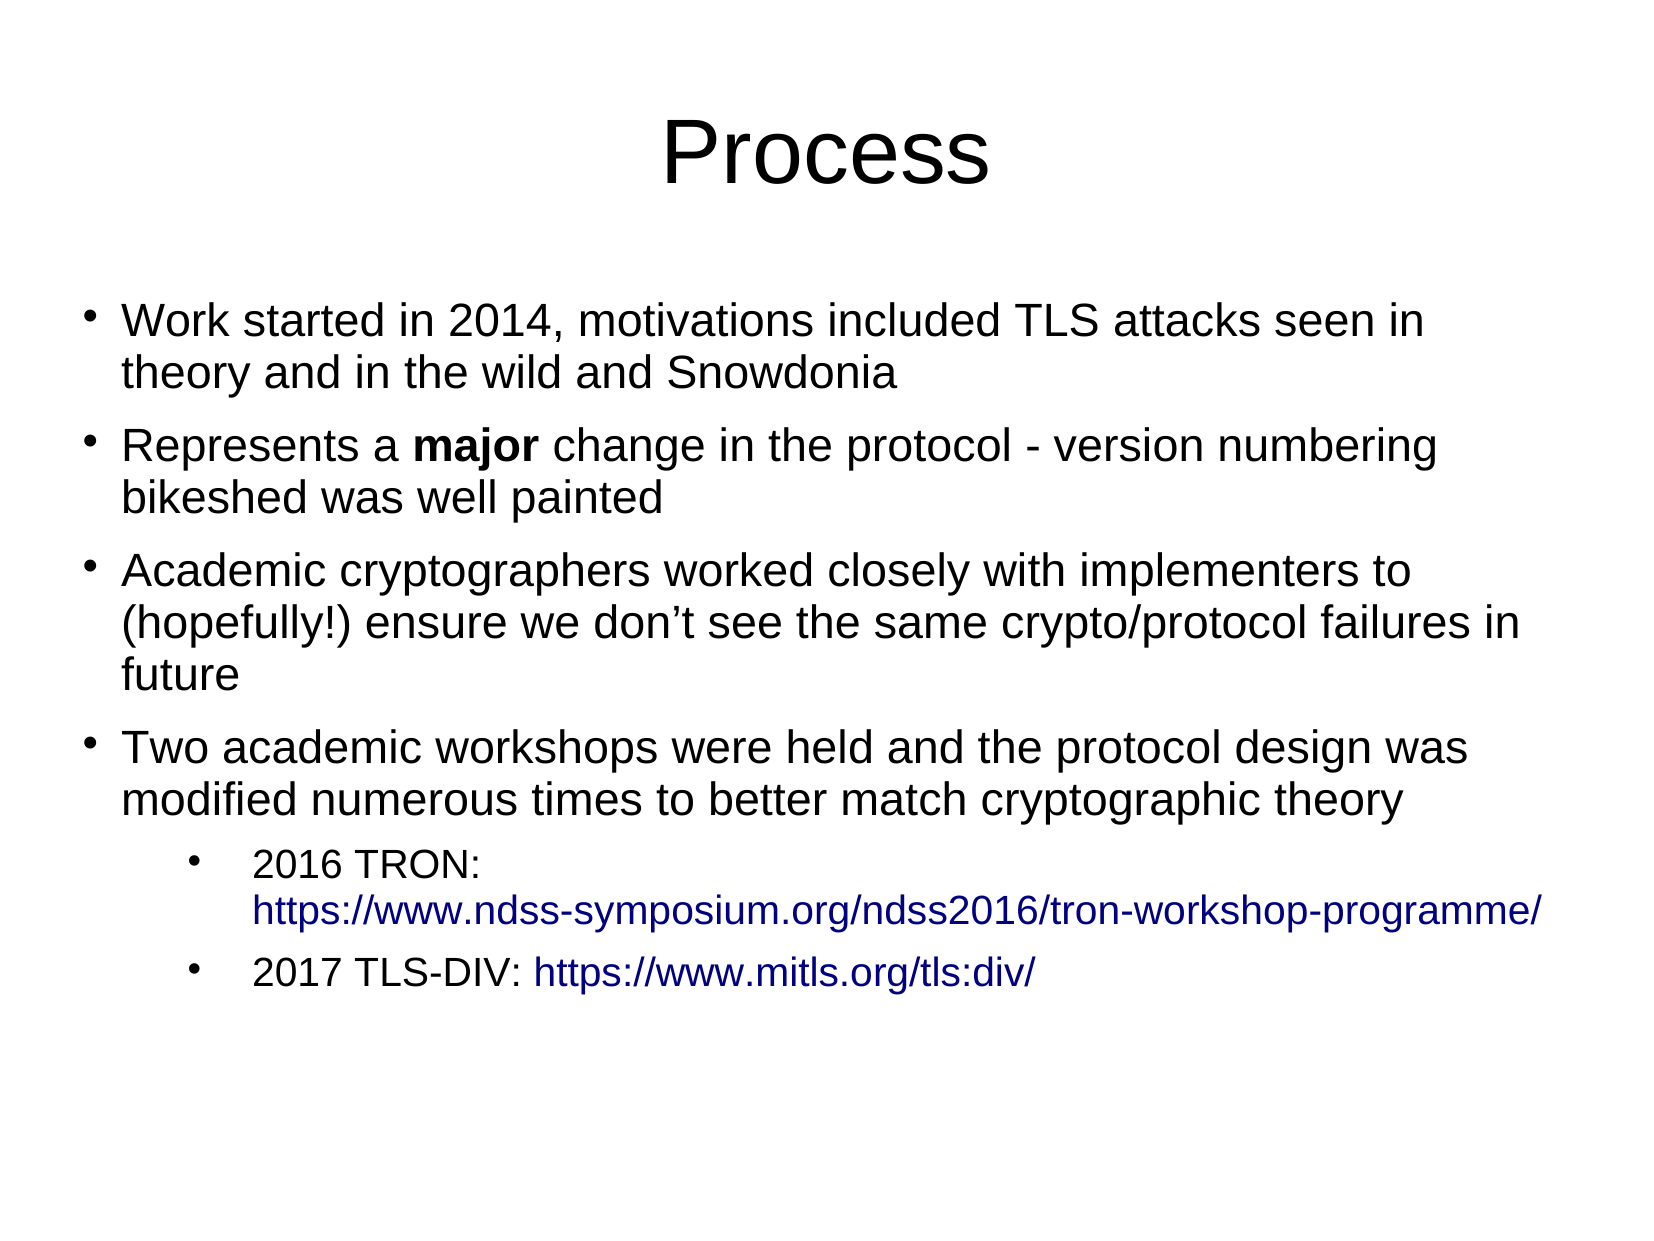

# Process
Work started in 2014, motivations included TLS attacks seen in theory and in the wild and Snowdonia
Represents a major change in the protocol - version numbering bikeshed was well painted
Academic cryptographers worked closely with implementers to (hopefully!) ensure we don’t see the same crypto/protocol failures in future
Two academic workshops were held and the protocol design was modified numerous times to better match cryptographic theory
2016 TRON: https://www.ndss-symposium.org/ndss2016/tron-workshop-programme/
2017 TLS-DIV: https://www.mitls.org/tls:div/